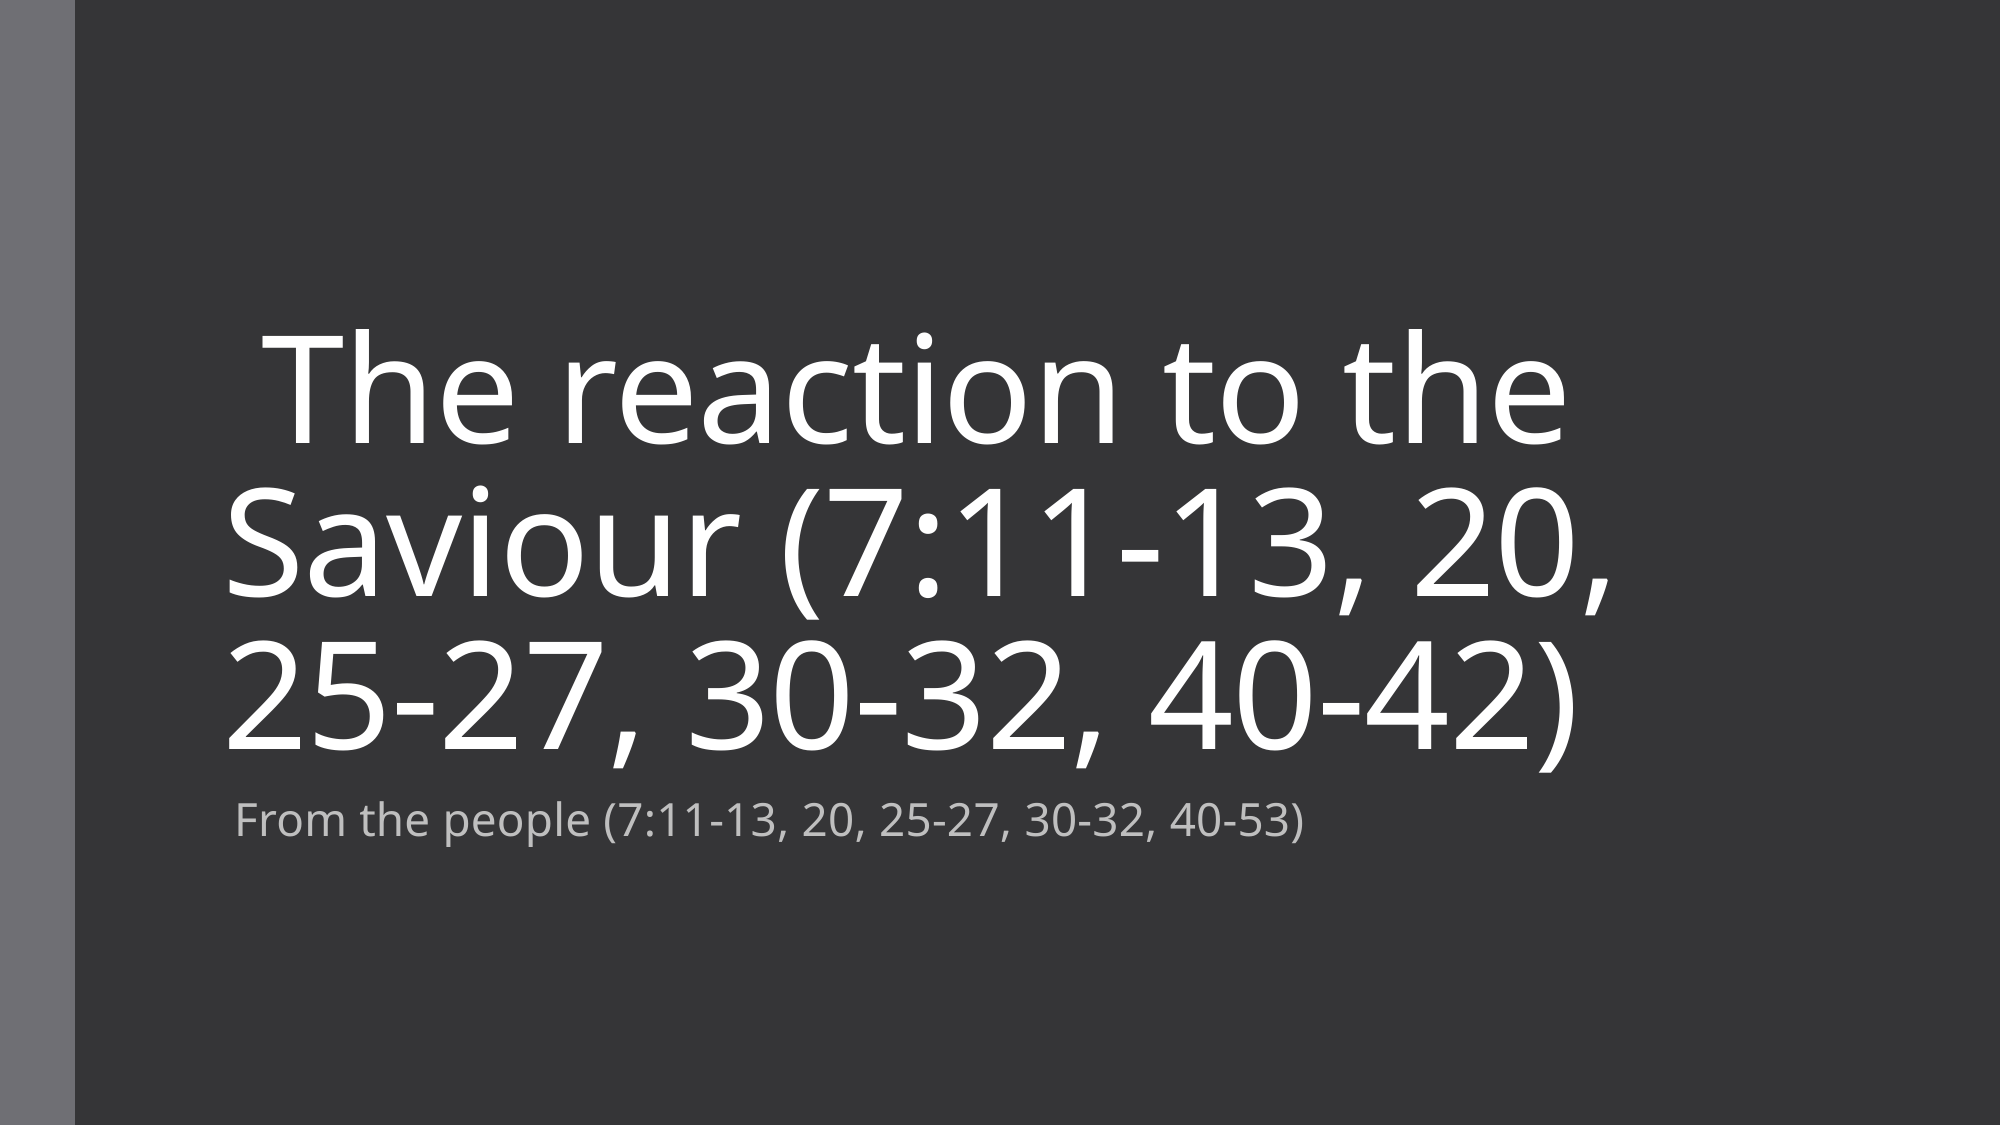

# The reaction to the Saviour (7:11-13, 20, 25-27, 30-32, 40-42)
 From the people (7:11-13, 20, 25-27, 30-32, 40-53)